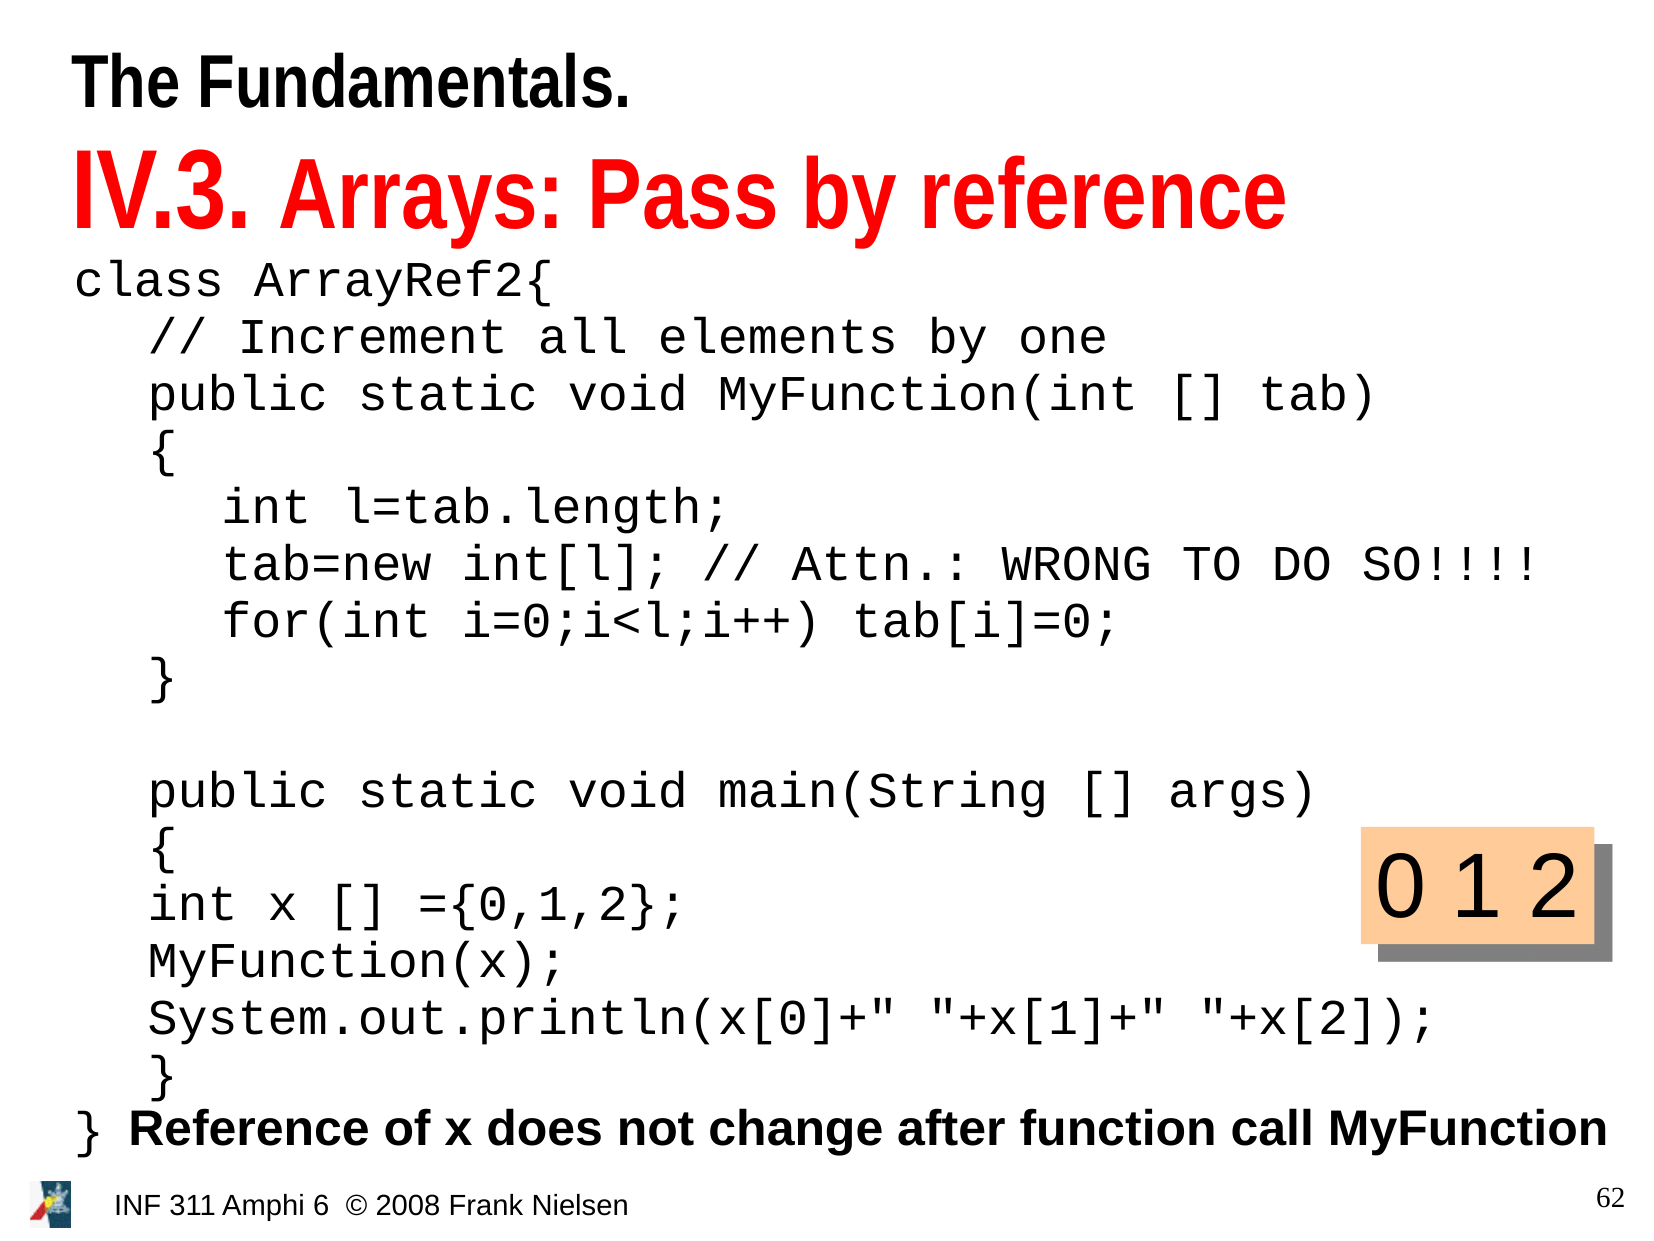

The Fundamentals.
IV.3. Arrays: Pass by reference
class ArrayRef2{
	// Increment all elements by one
	public static void MyFunction(int [] tab)
	{
		int l=tab.length;
		tab=new int[l]; // Attn.: WRONG TO DO SO!!!!
		for(int i=0;i<l;i++) tab[i]=0;
	}
	public static void main(String [] args)
	{
	int x [] ={0,1,2};
	MyFunction(x);
	System.out.println(x[0]+" "+x[1]+" "+x[2]);
	}
}
0 1 2
Reference of x does not change after function call MyFunction